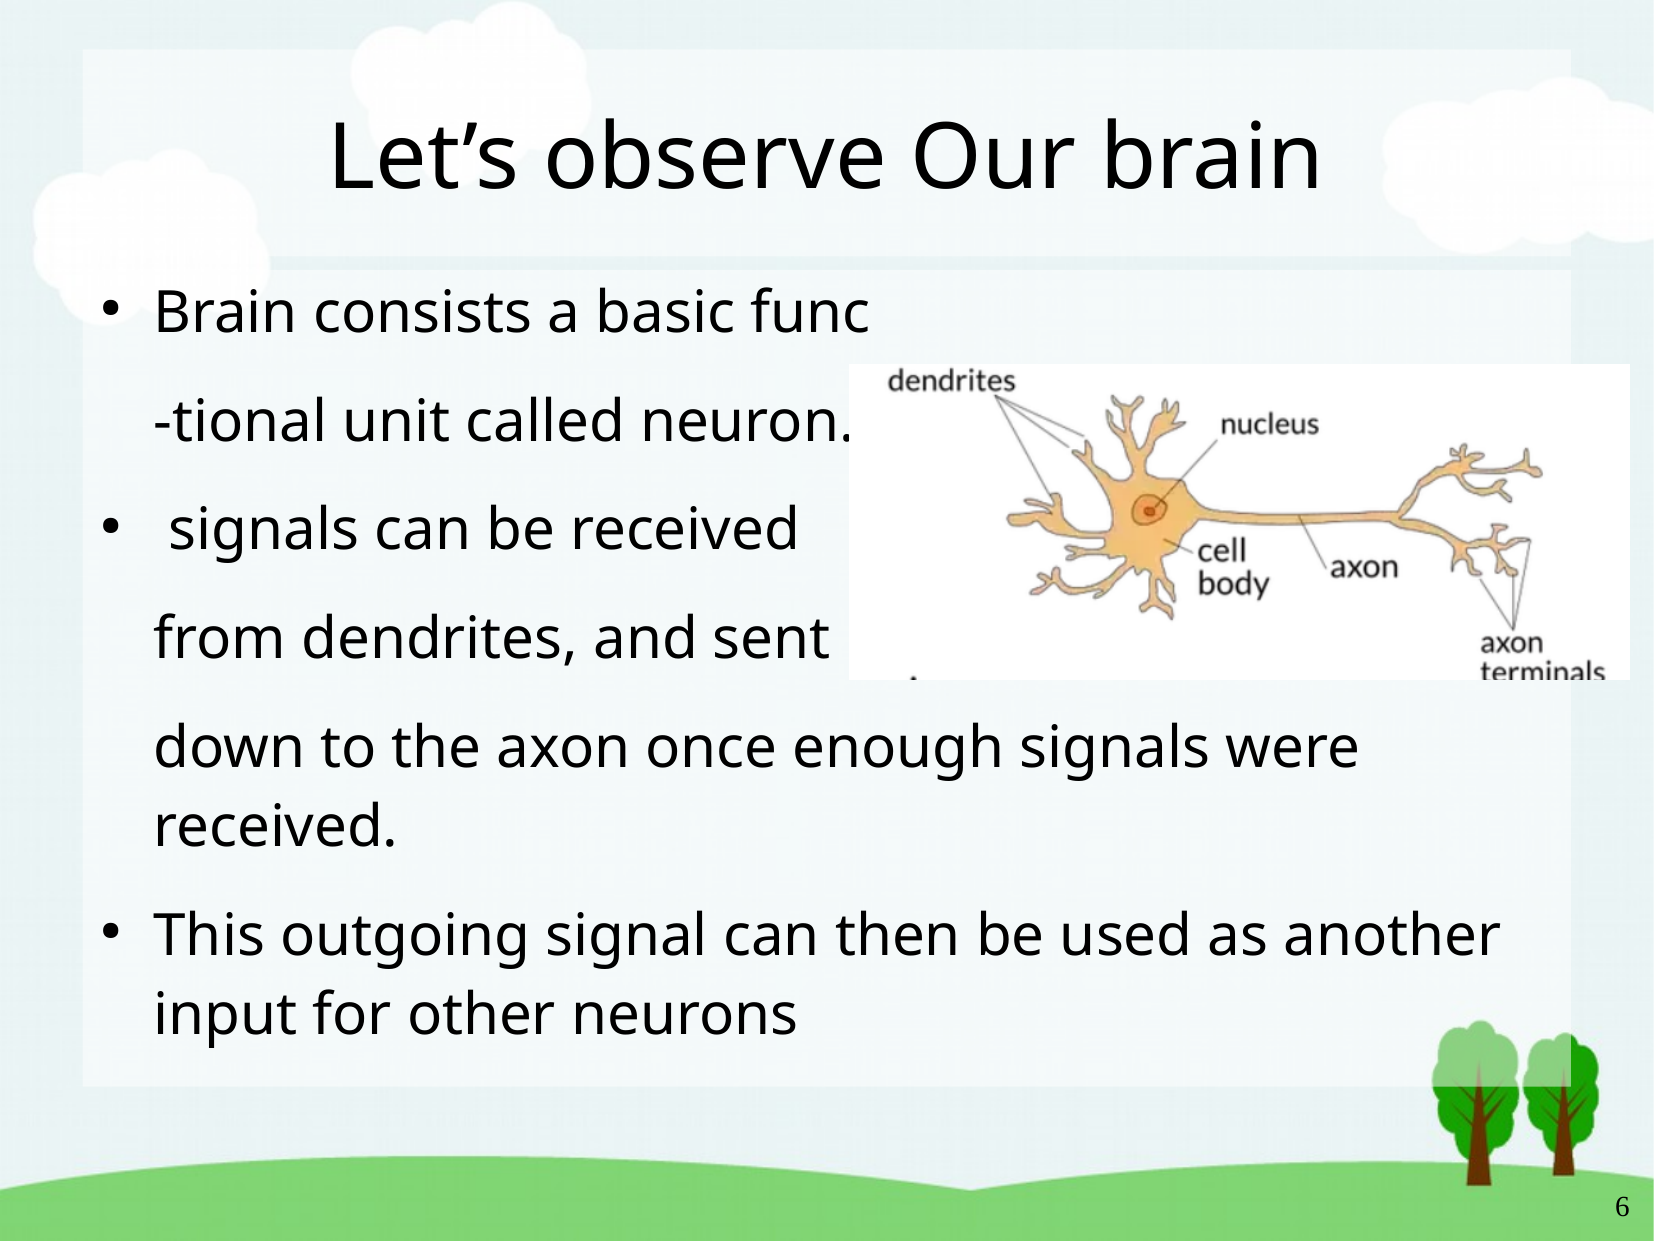

# Let’s observe Our brain
Brain consists a basic func
-tional unit called neuron.
 signals can be received
from dendrites, and sent
down to the axon once enough signals were received.
This outgoing signal can then be used as another input for other neurons
6